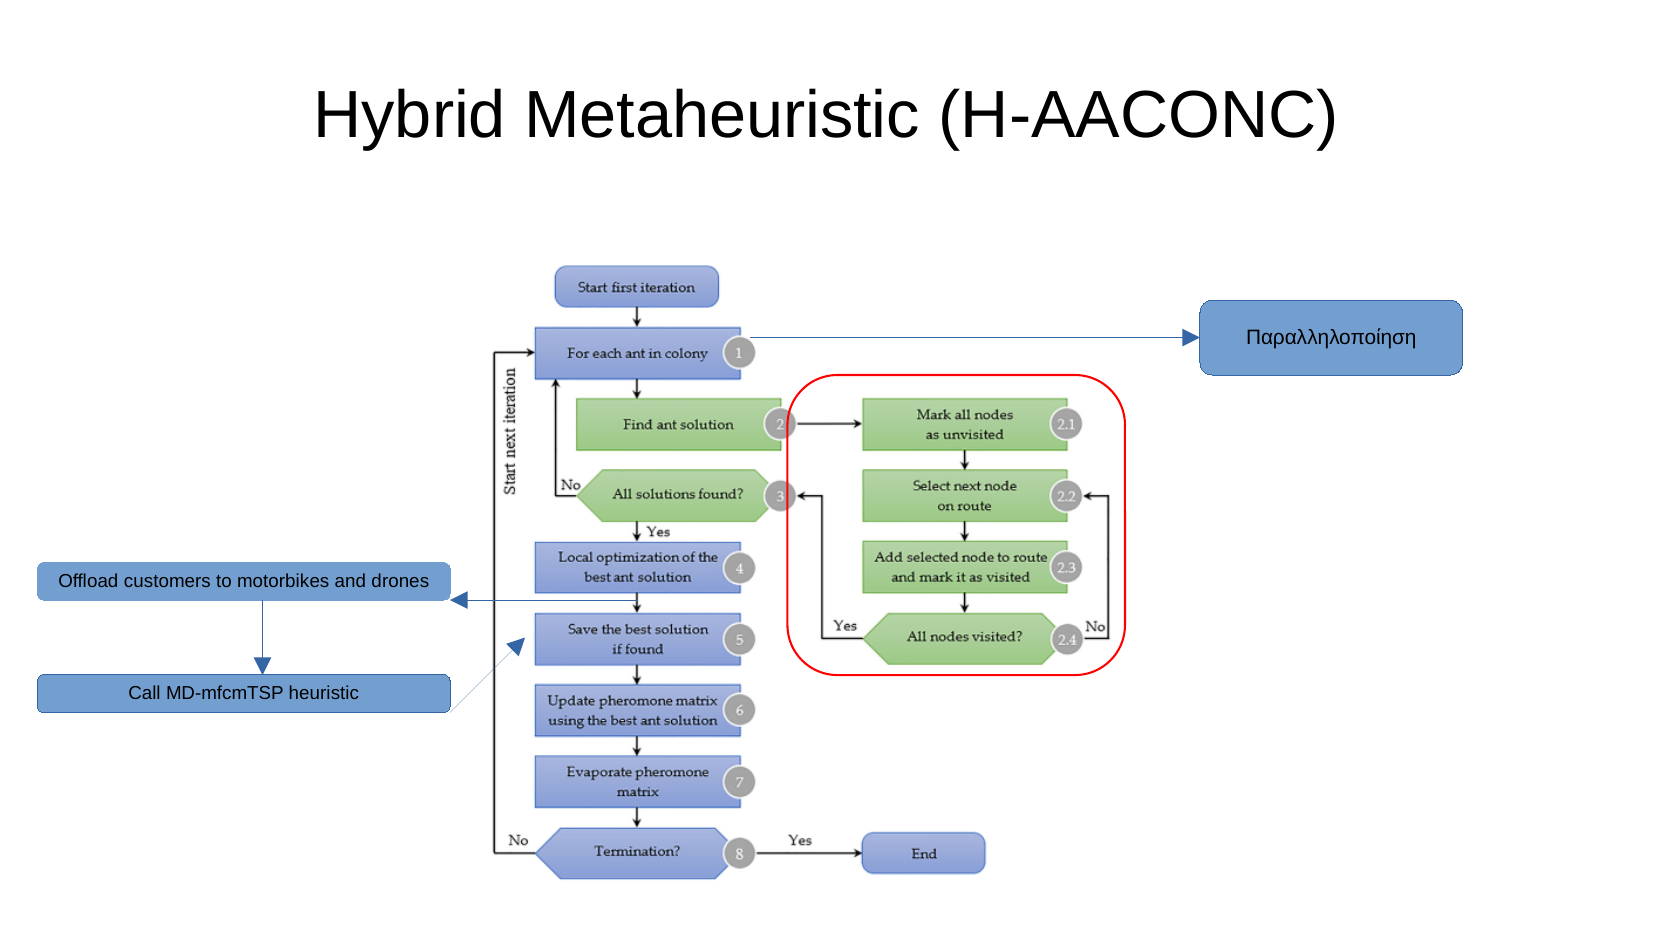

# Hybrid Metaheuristic (H-AACONC)
Παραλληλοποίηση
Offload customers to motorbikes and drones
Call MD-mfcmTSP heuristic